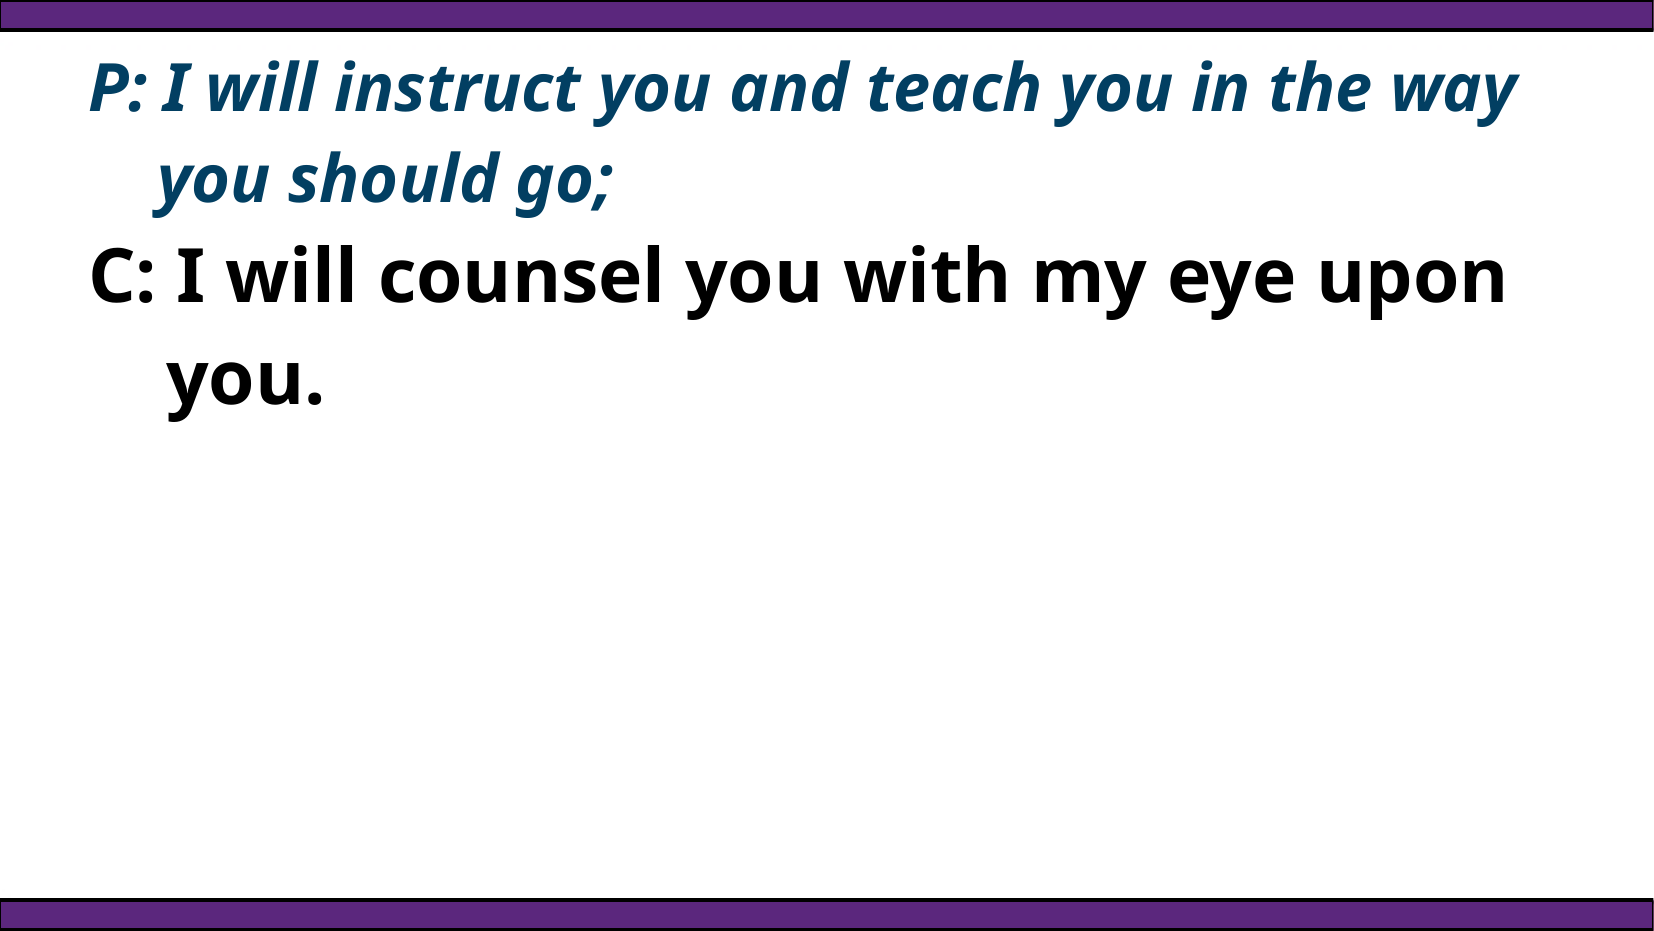

P:	I will instruct you and teach you in the way
 you should go;
C: I will counsel you with my eye upon
 you.